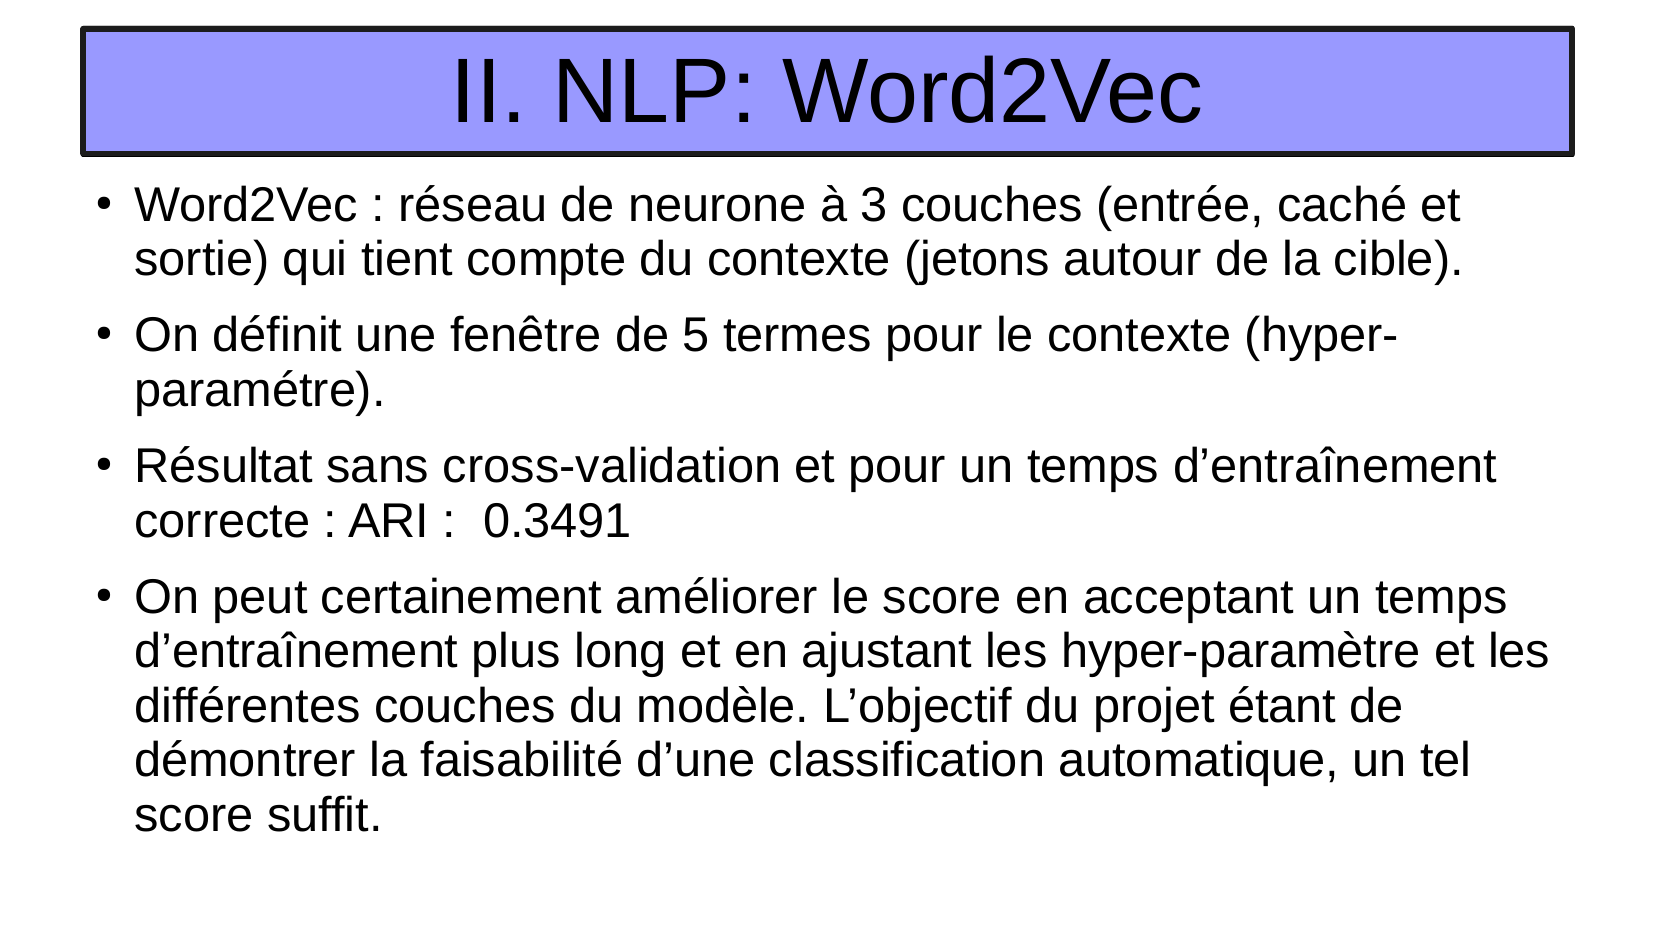

II. NLP: Word2Vec
# Word2Vec : réseau de neurone à 3 couches (entrée, caché et sortie) qui tient compte du contexte (jetons autour de la cible).
On définit une fenêtre de 5 termes pour le contexte (hyper-paramétre).
Résultat sans cross-validation et pour un temps d’entraînement correcte : ARI : 0.3491
On peut certainement améliorer le score en acceptant un temps d’entraînement plus long et en ajustant les hyper-paramètre et les différentes couches du modèle. L’objectif du projet étant de démontrer la faisabilité d’une classification automatique, un tel score suffit.